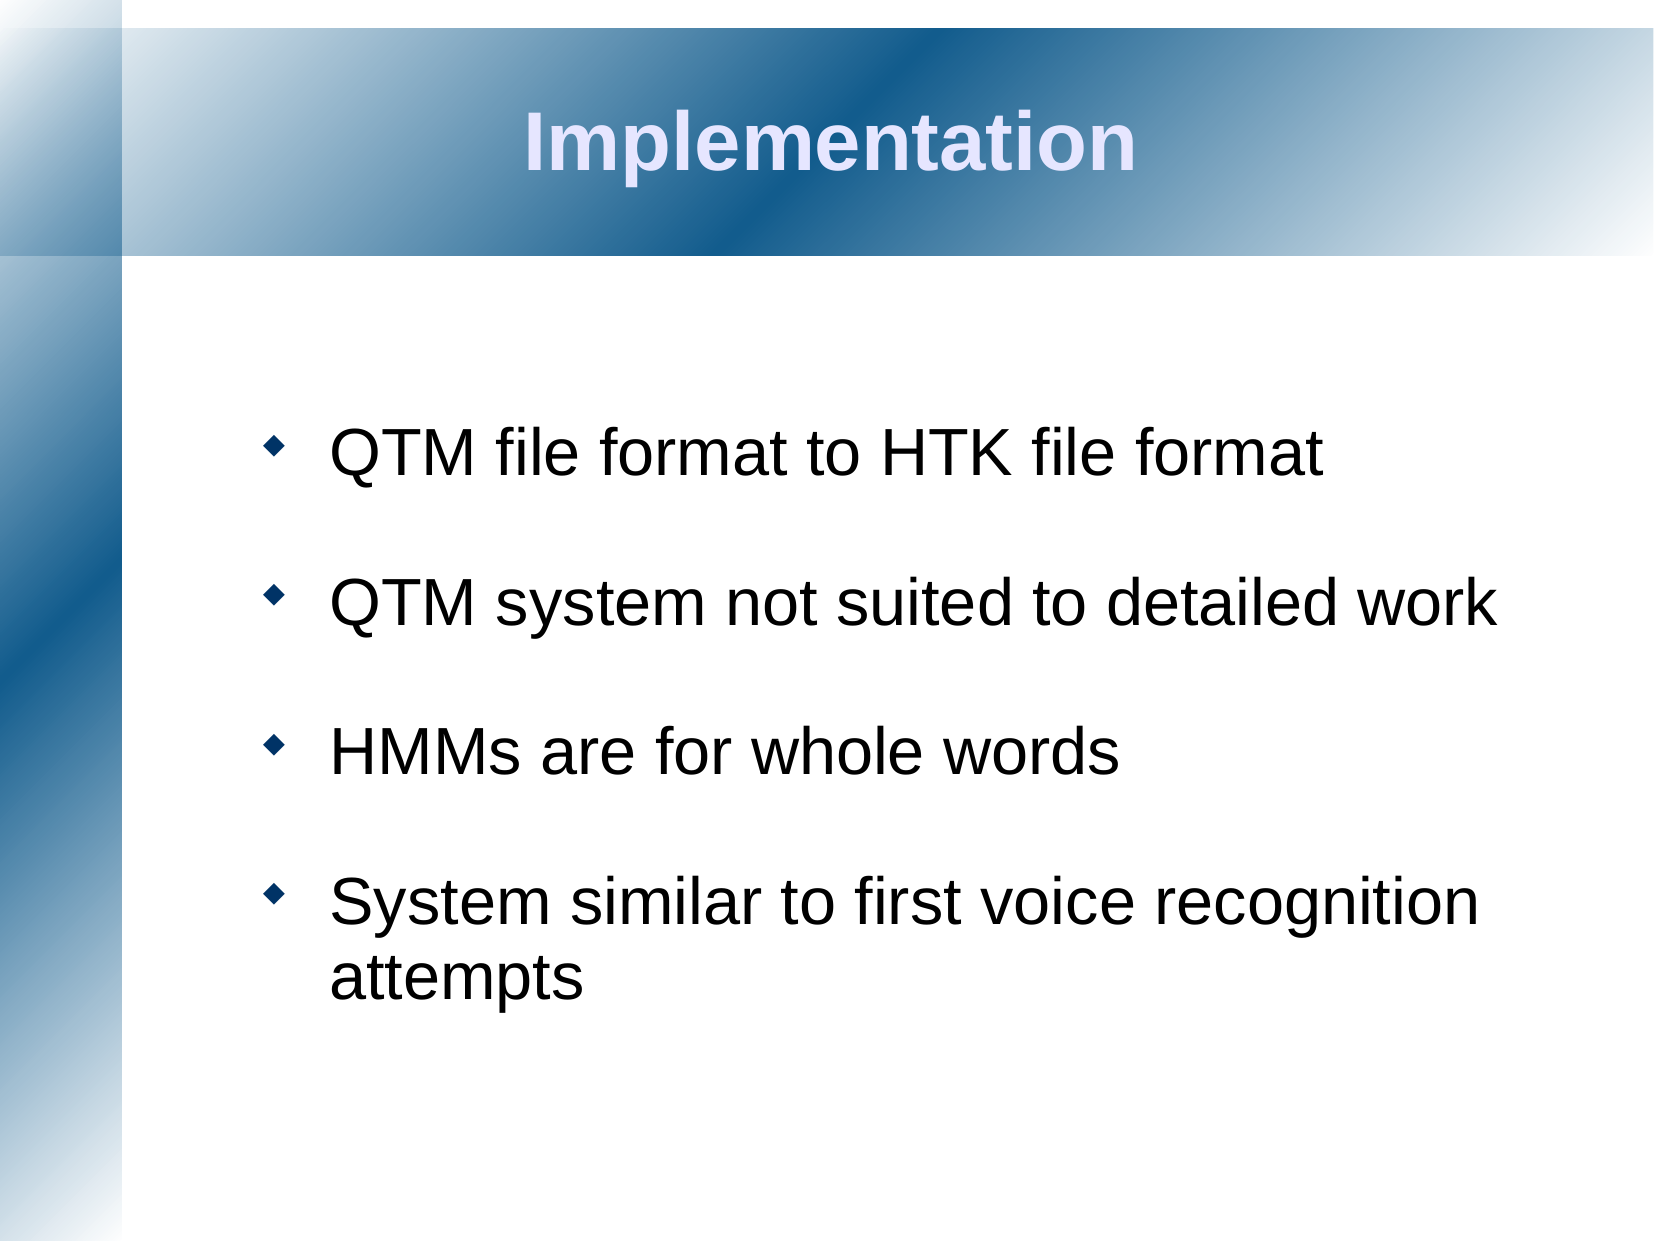

# Implementation
QTM file format to HTK file format
QTM system not suited to detailed work
HMMs are for whole words
System similar to first voice recognition
attempts